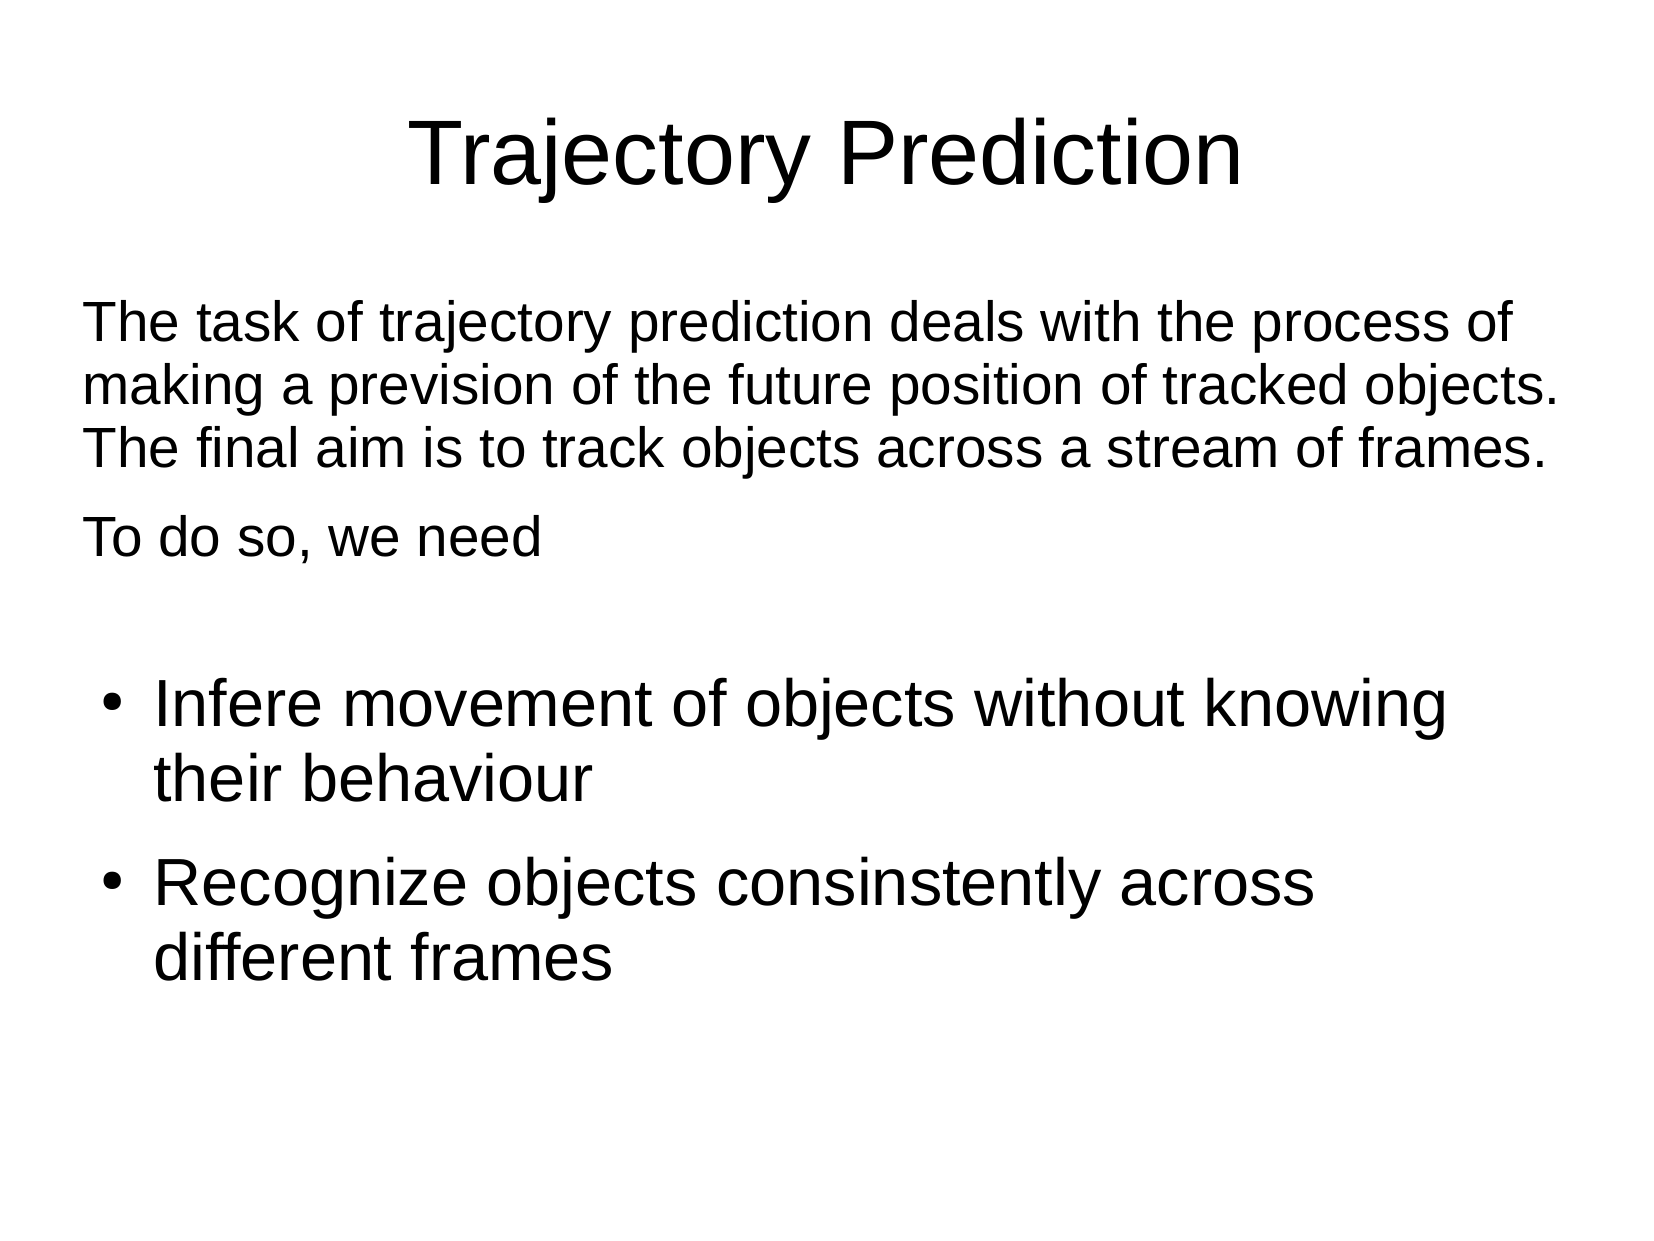

# Trajectory Prediction
The task of trajectory prediction deals with the process of making a prevision of the future position of tracked objects. The final aim is to track objects across a stream of frames.
To do so, we need
Infere movement of objects without knowing their behaviour
Recognize objects consinstently across different frames